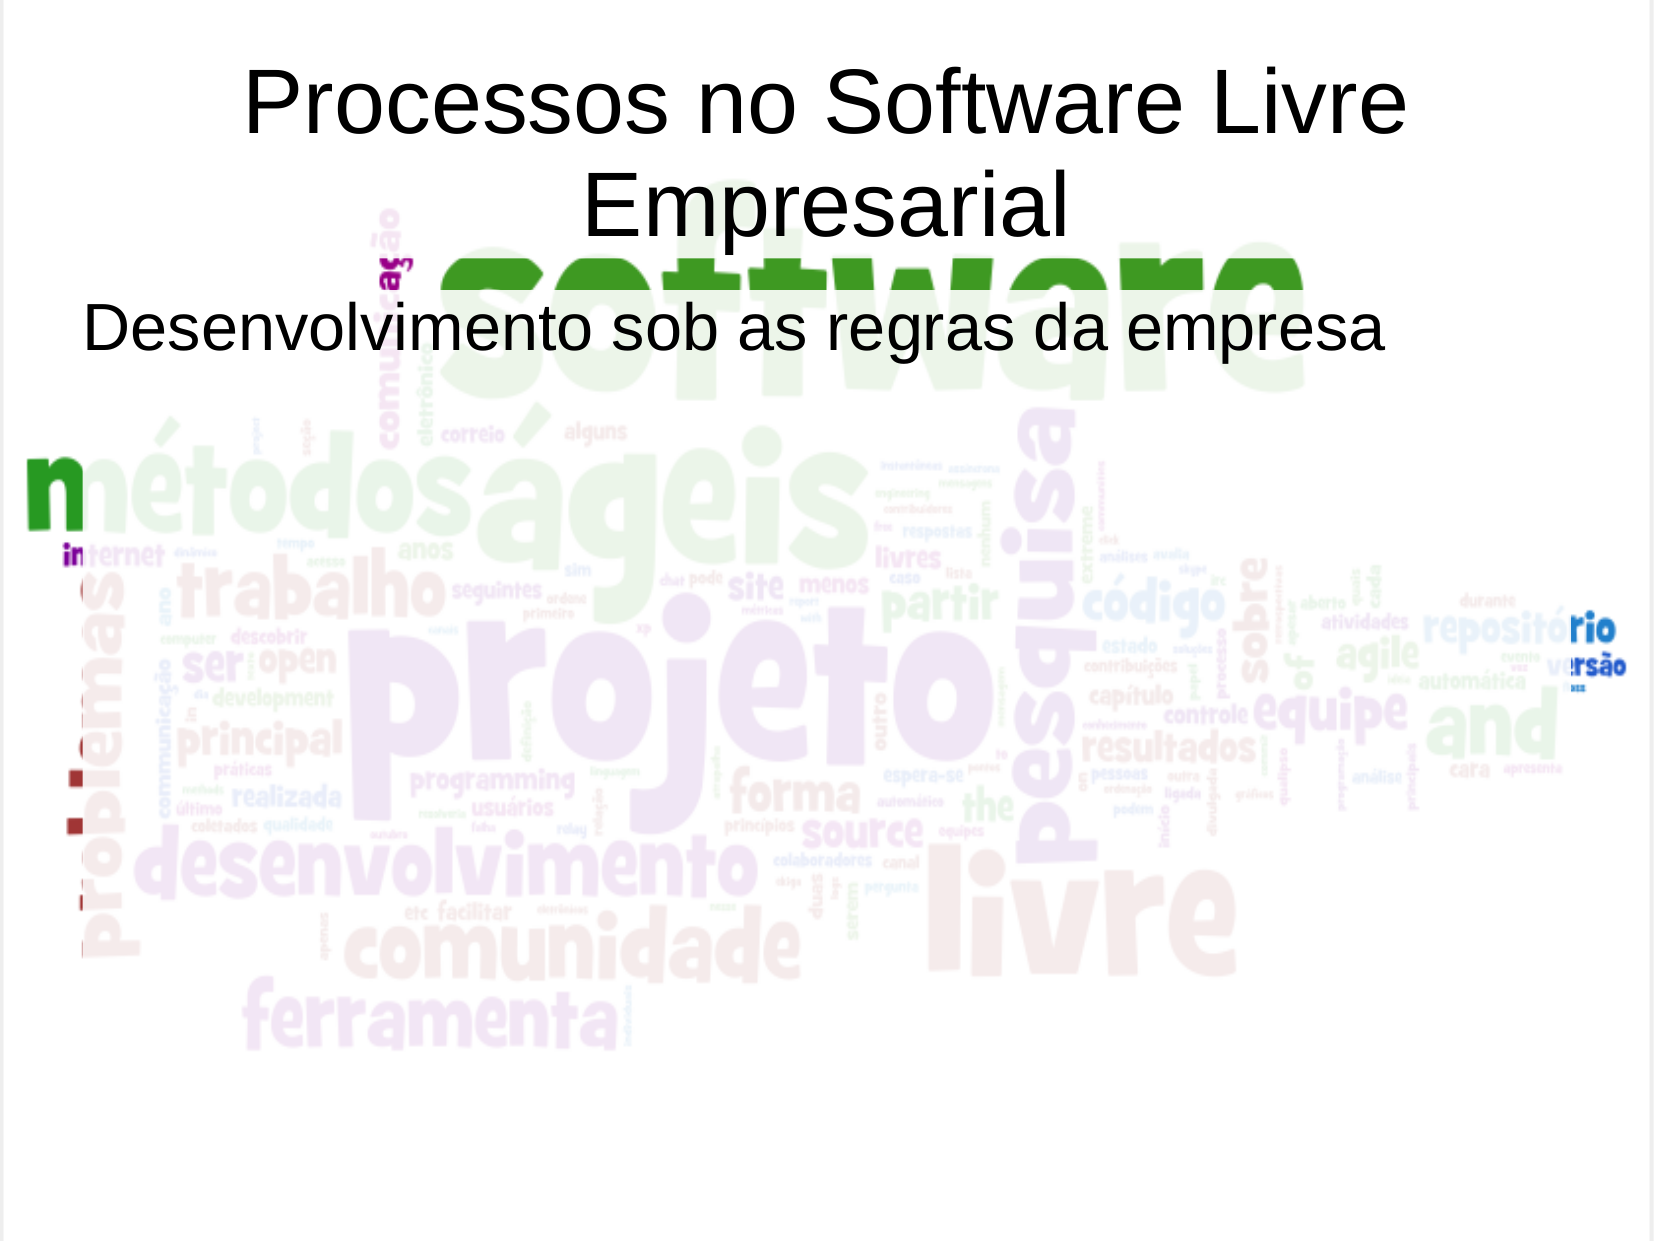

# Processos no Software Livre Empresarial
Desenvolvimento sob as regras da empresa